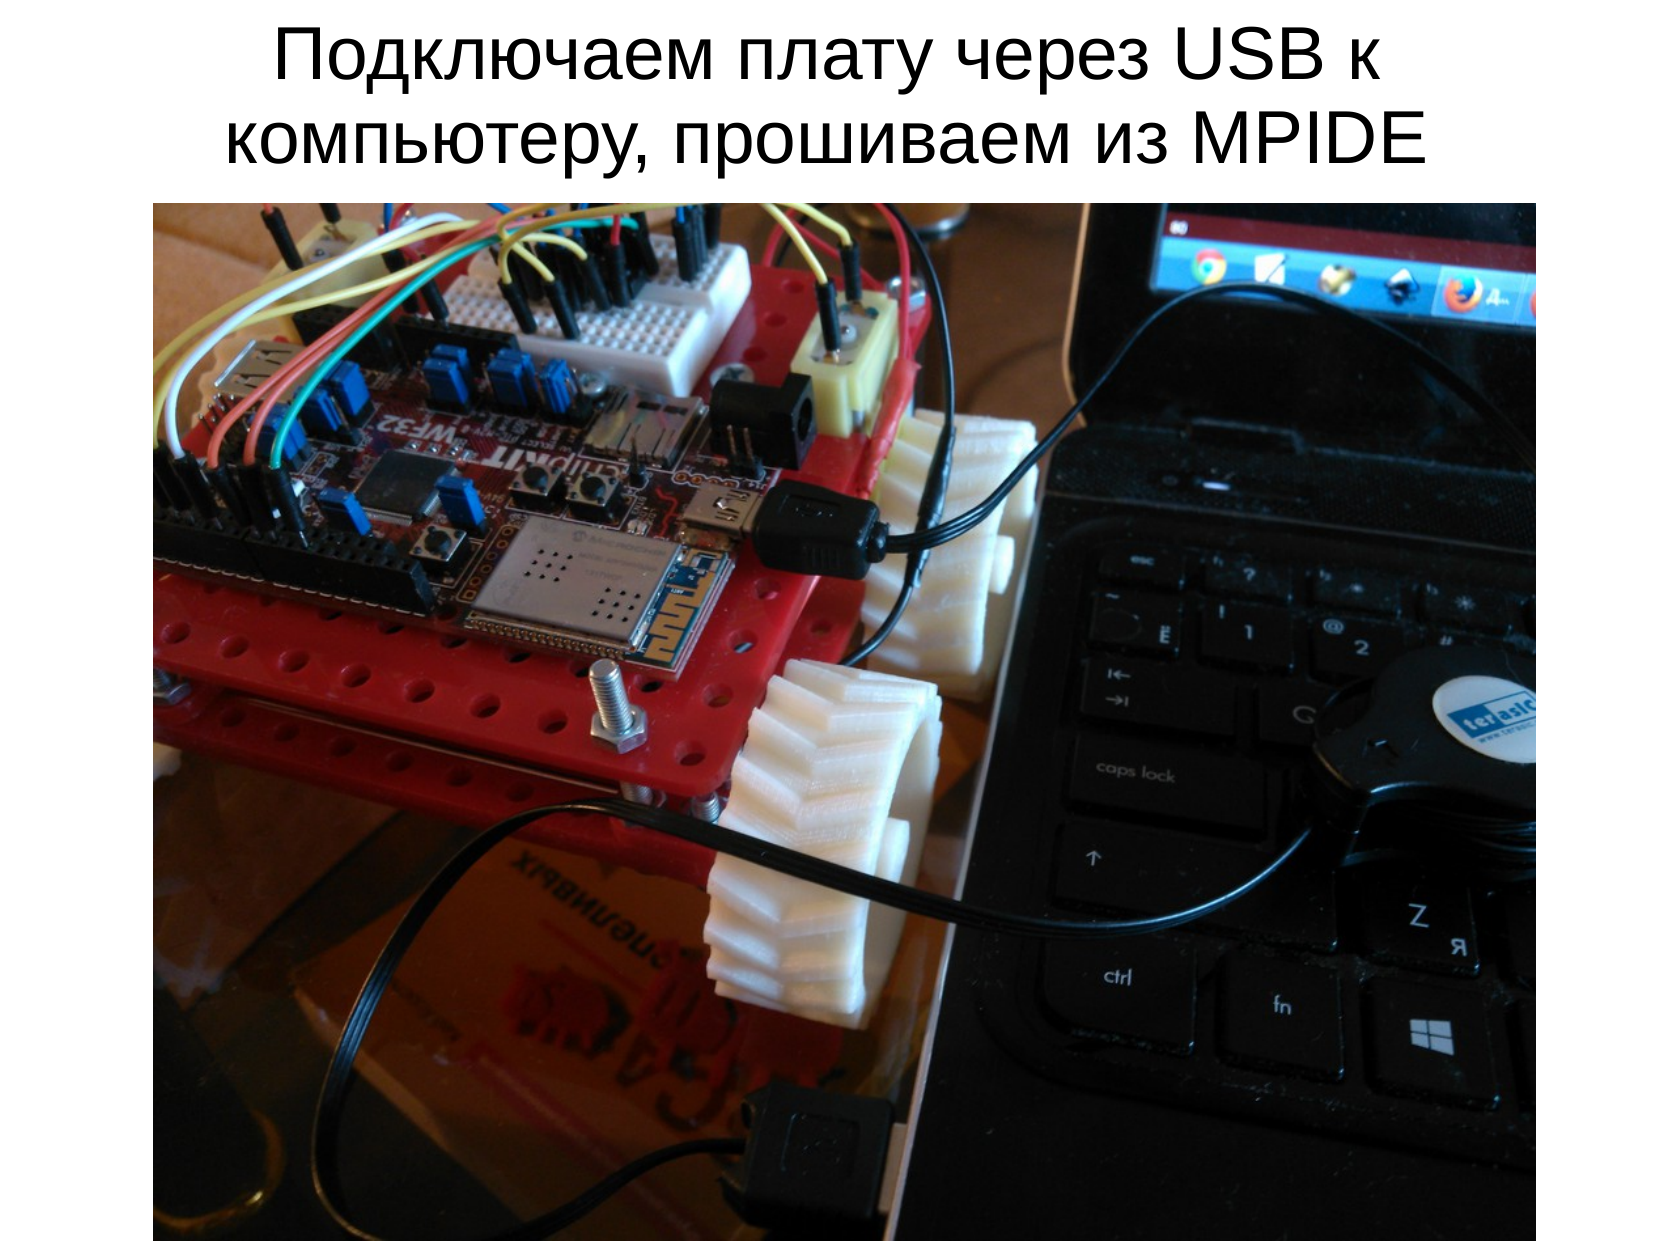

# Подключаем плату через USB к компьютеру, прошиваем из MPIDE